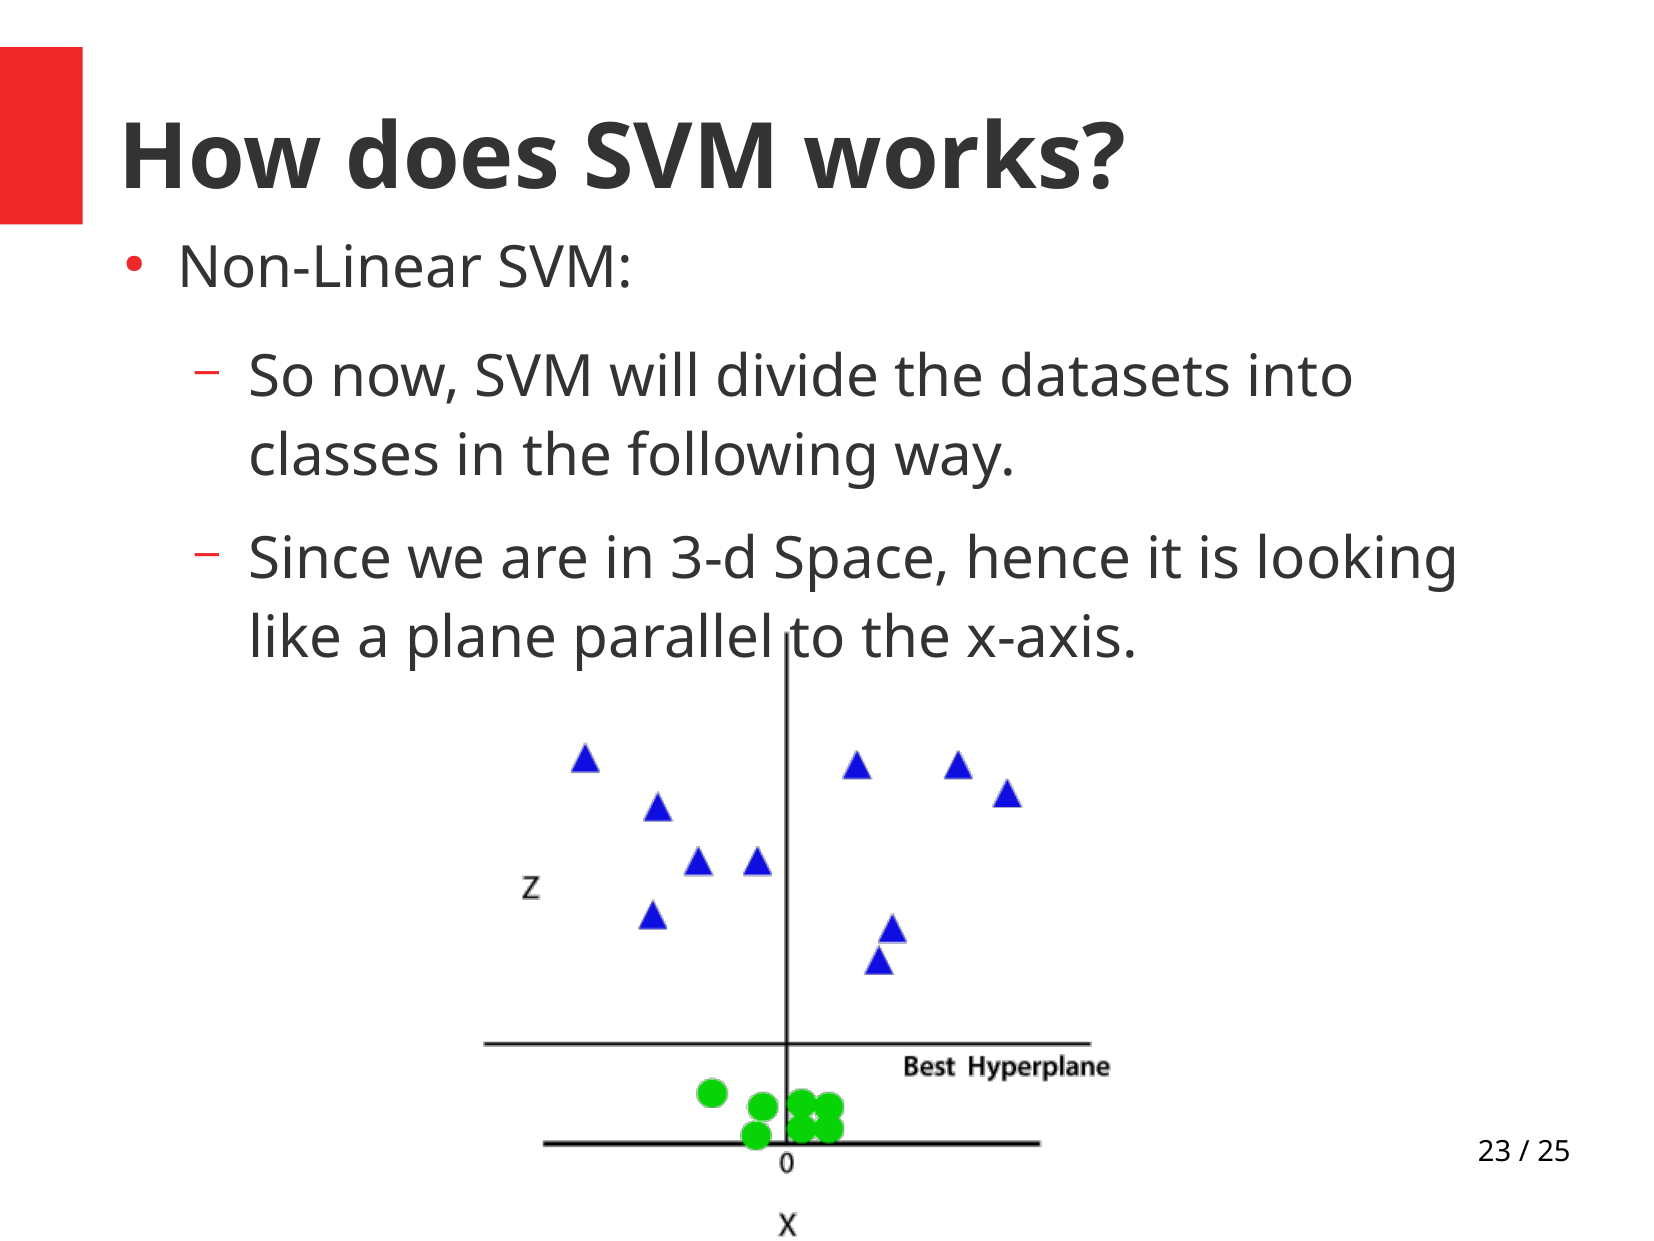

# How does SVM works?
Non-Linear SVM:
So now, SVM will divide the datasets into classes in the following way.
Since we are in 3-d Space, hence it is looking like a plane parallel to the x-axis.
23